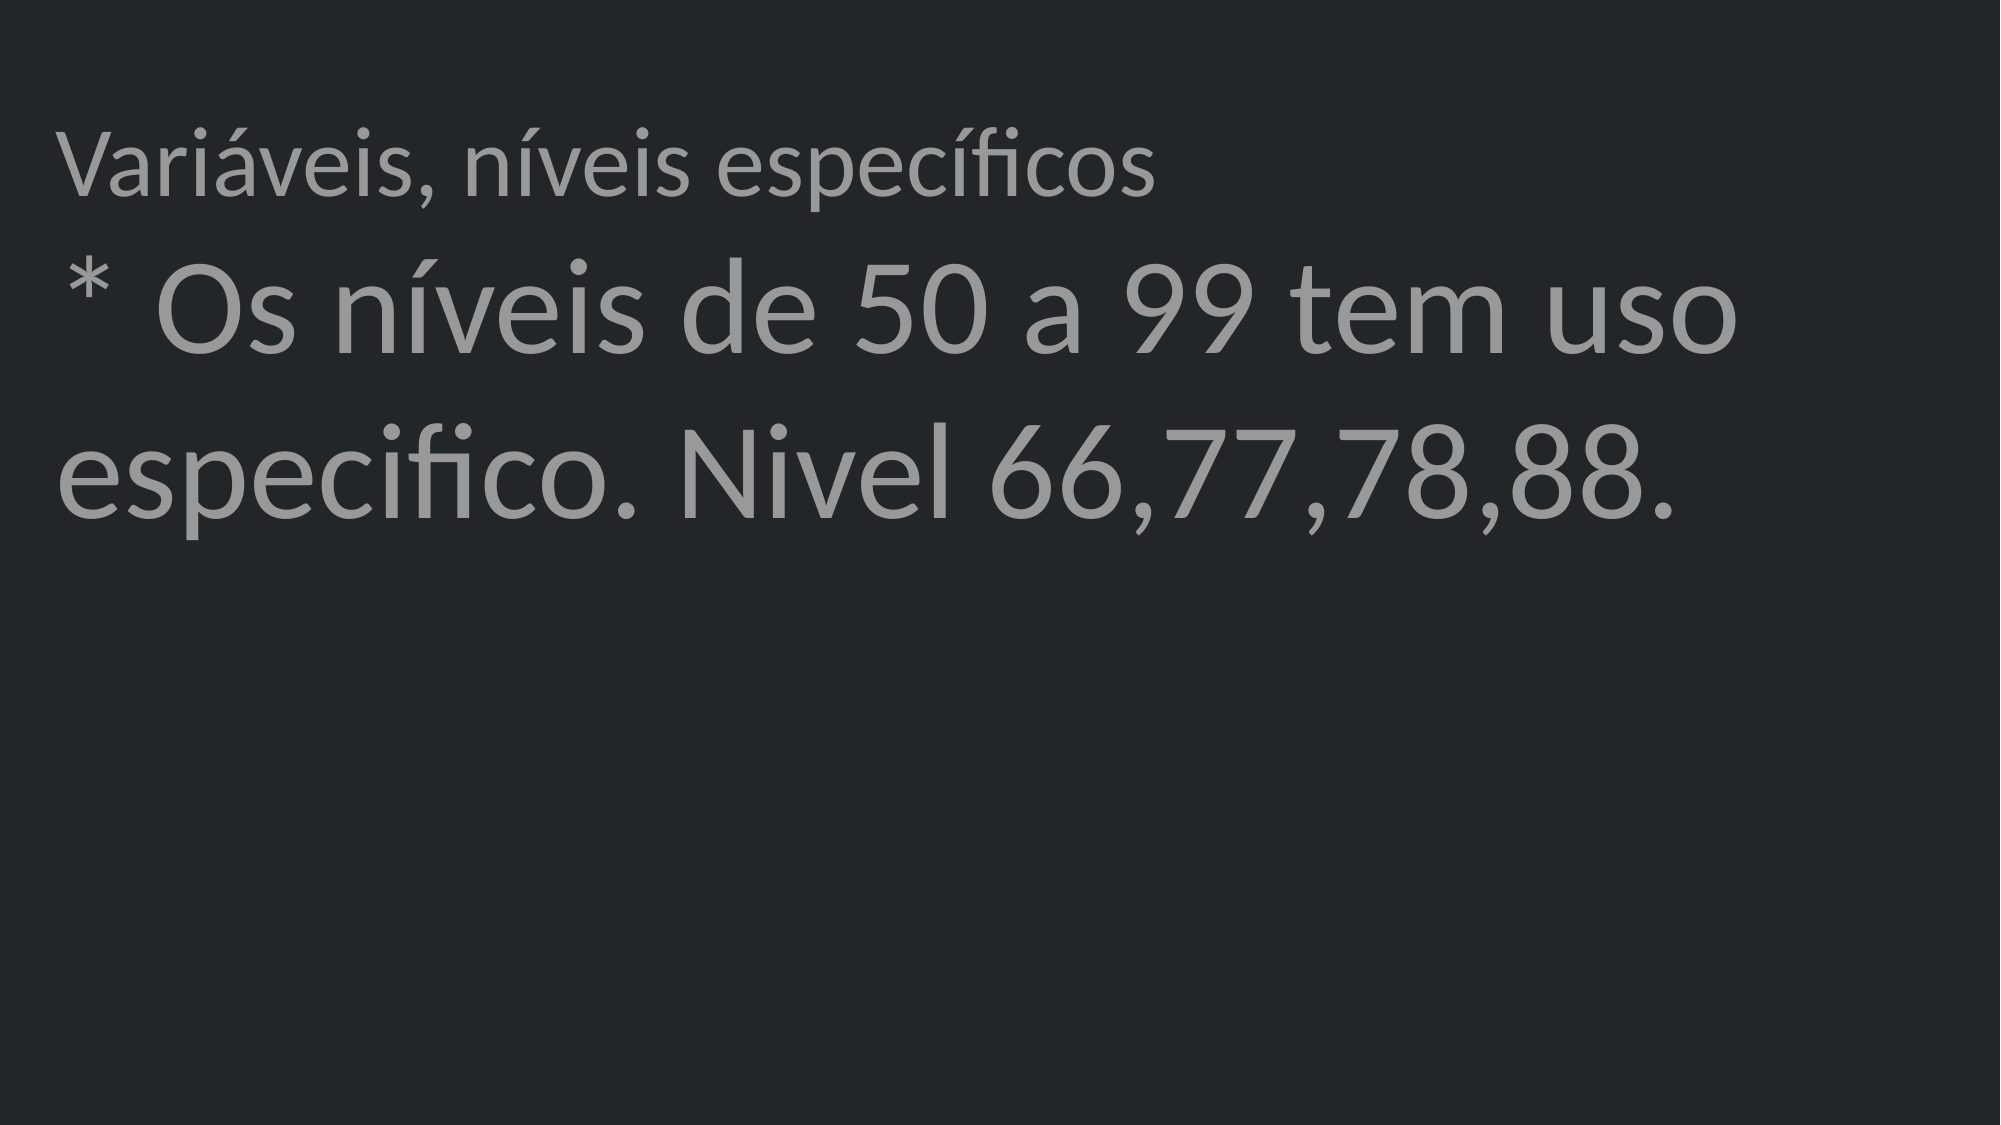

Variáveis, níveis específicos
* Os níveis de 50 a 99 tem uso especifico. Nivel 66,77,78,88.